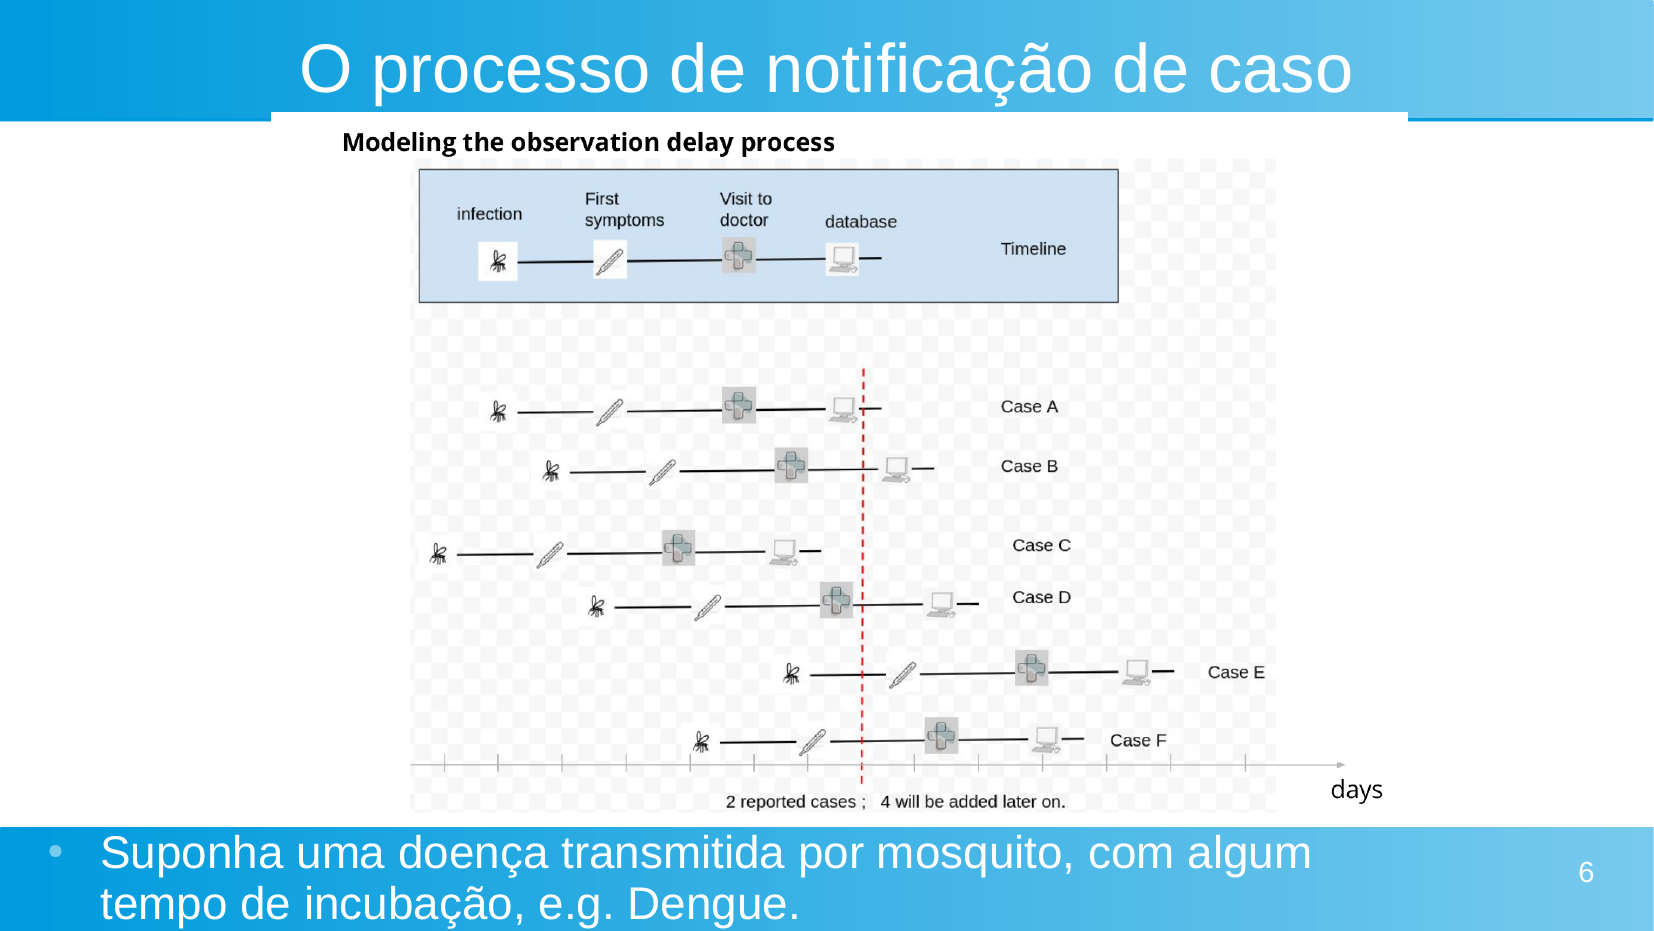

# O processo de notificação de caso
Suponha uma doença transmitida por mosquito, com algum tempo de incubação, e.g. Dengue.
6